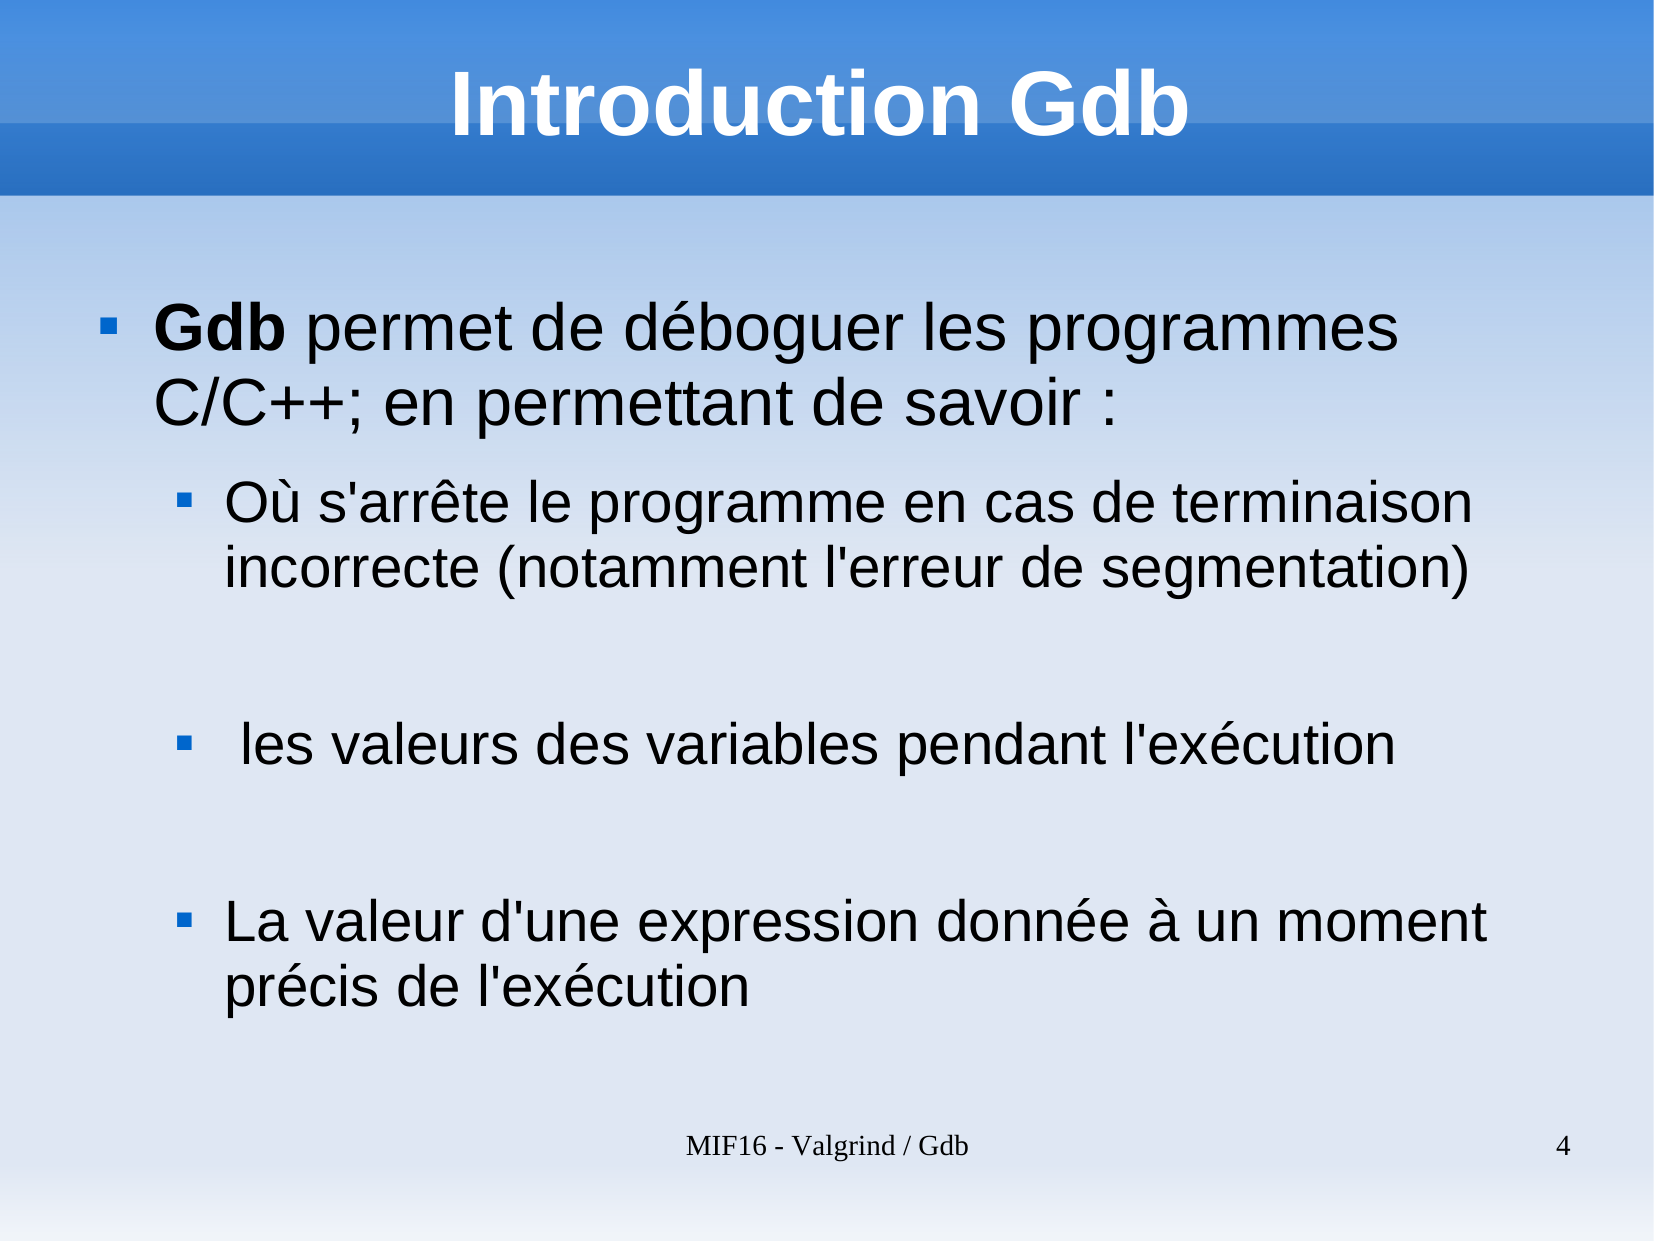

# Introduction Gdb
Gdb permet de déboguer les programmes C/C++; en permettant de savoir :
Où s'arrête le programme en cas de terminaison incorrecte (notamment l'erreur de segmentation)
 les valeurs des variables pendant l'exécution
La valeur d'une expression donnée à un moment précis de l'exécution
MIF16 - Valgrind / Gdb
4